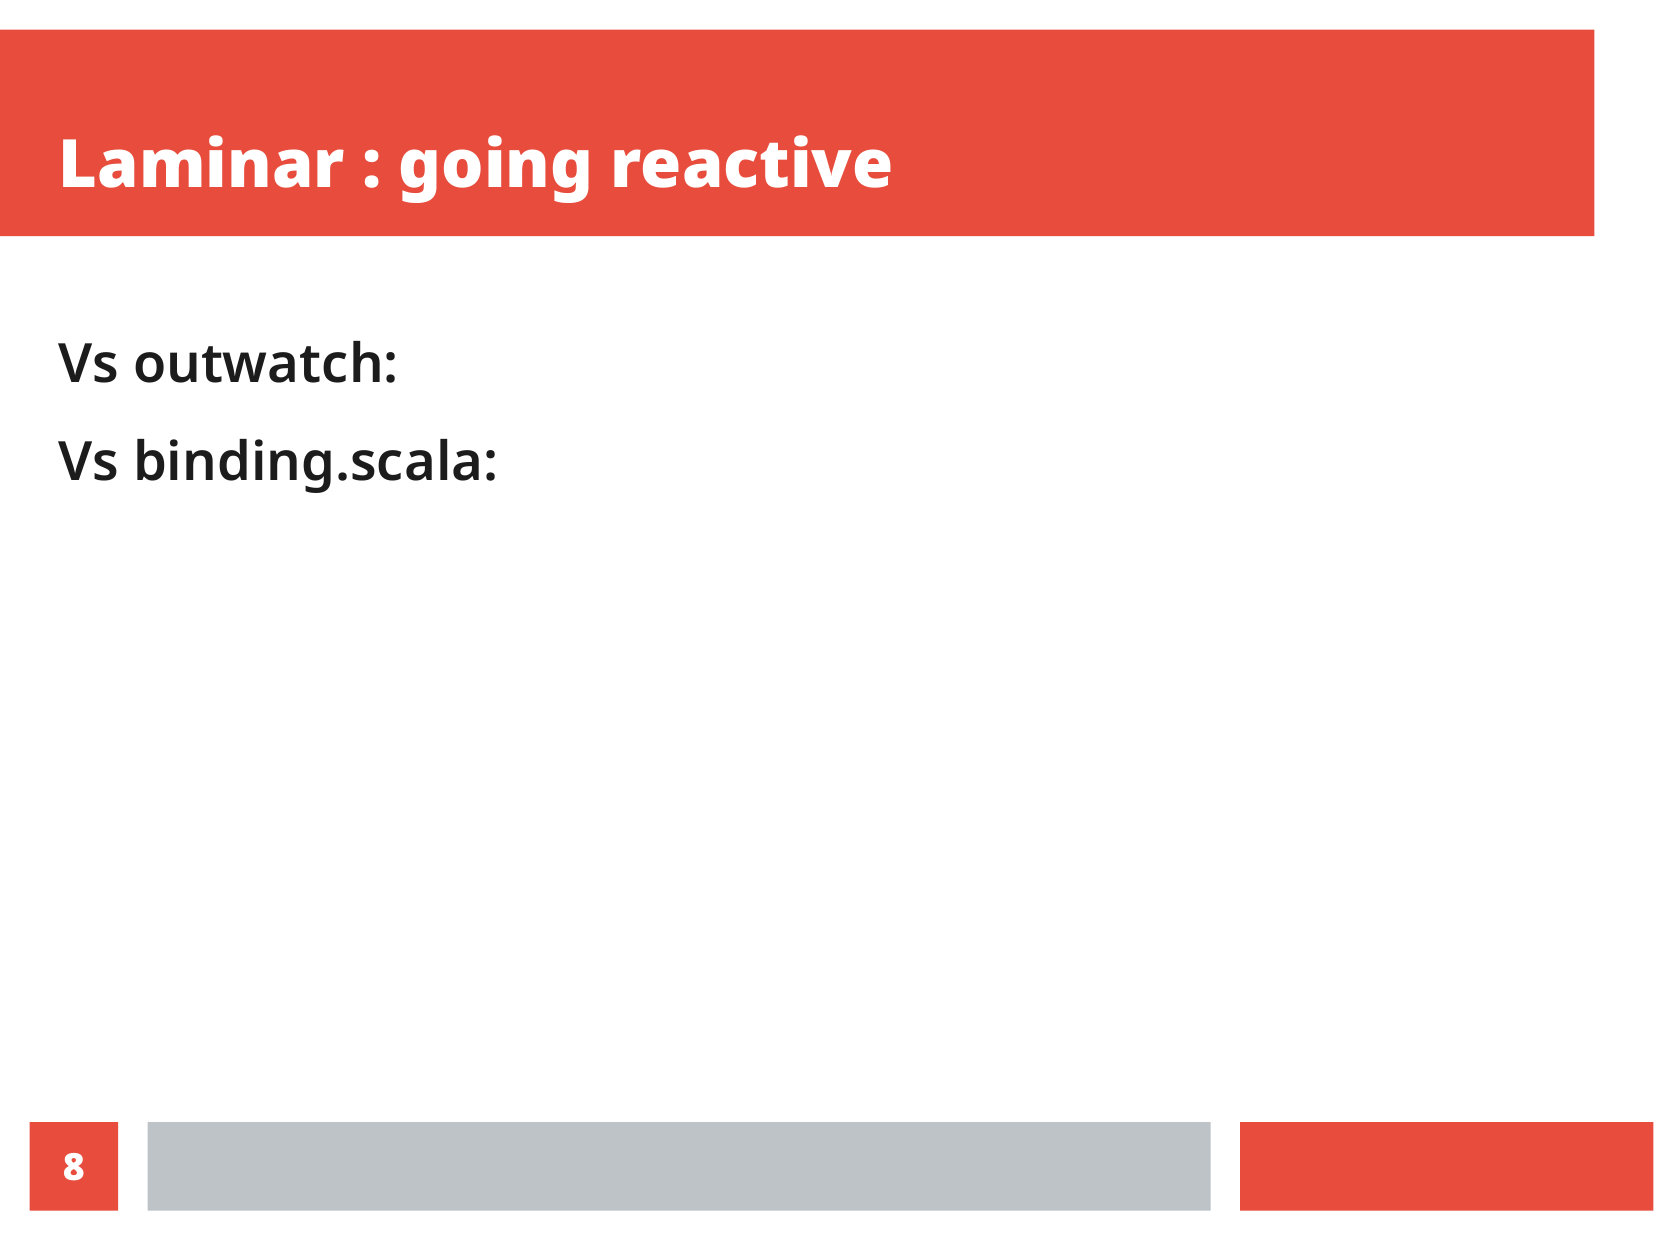

# Laminar : going reactive
Vs outwatch:
Vs binding.scala:
8